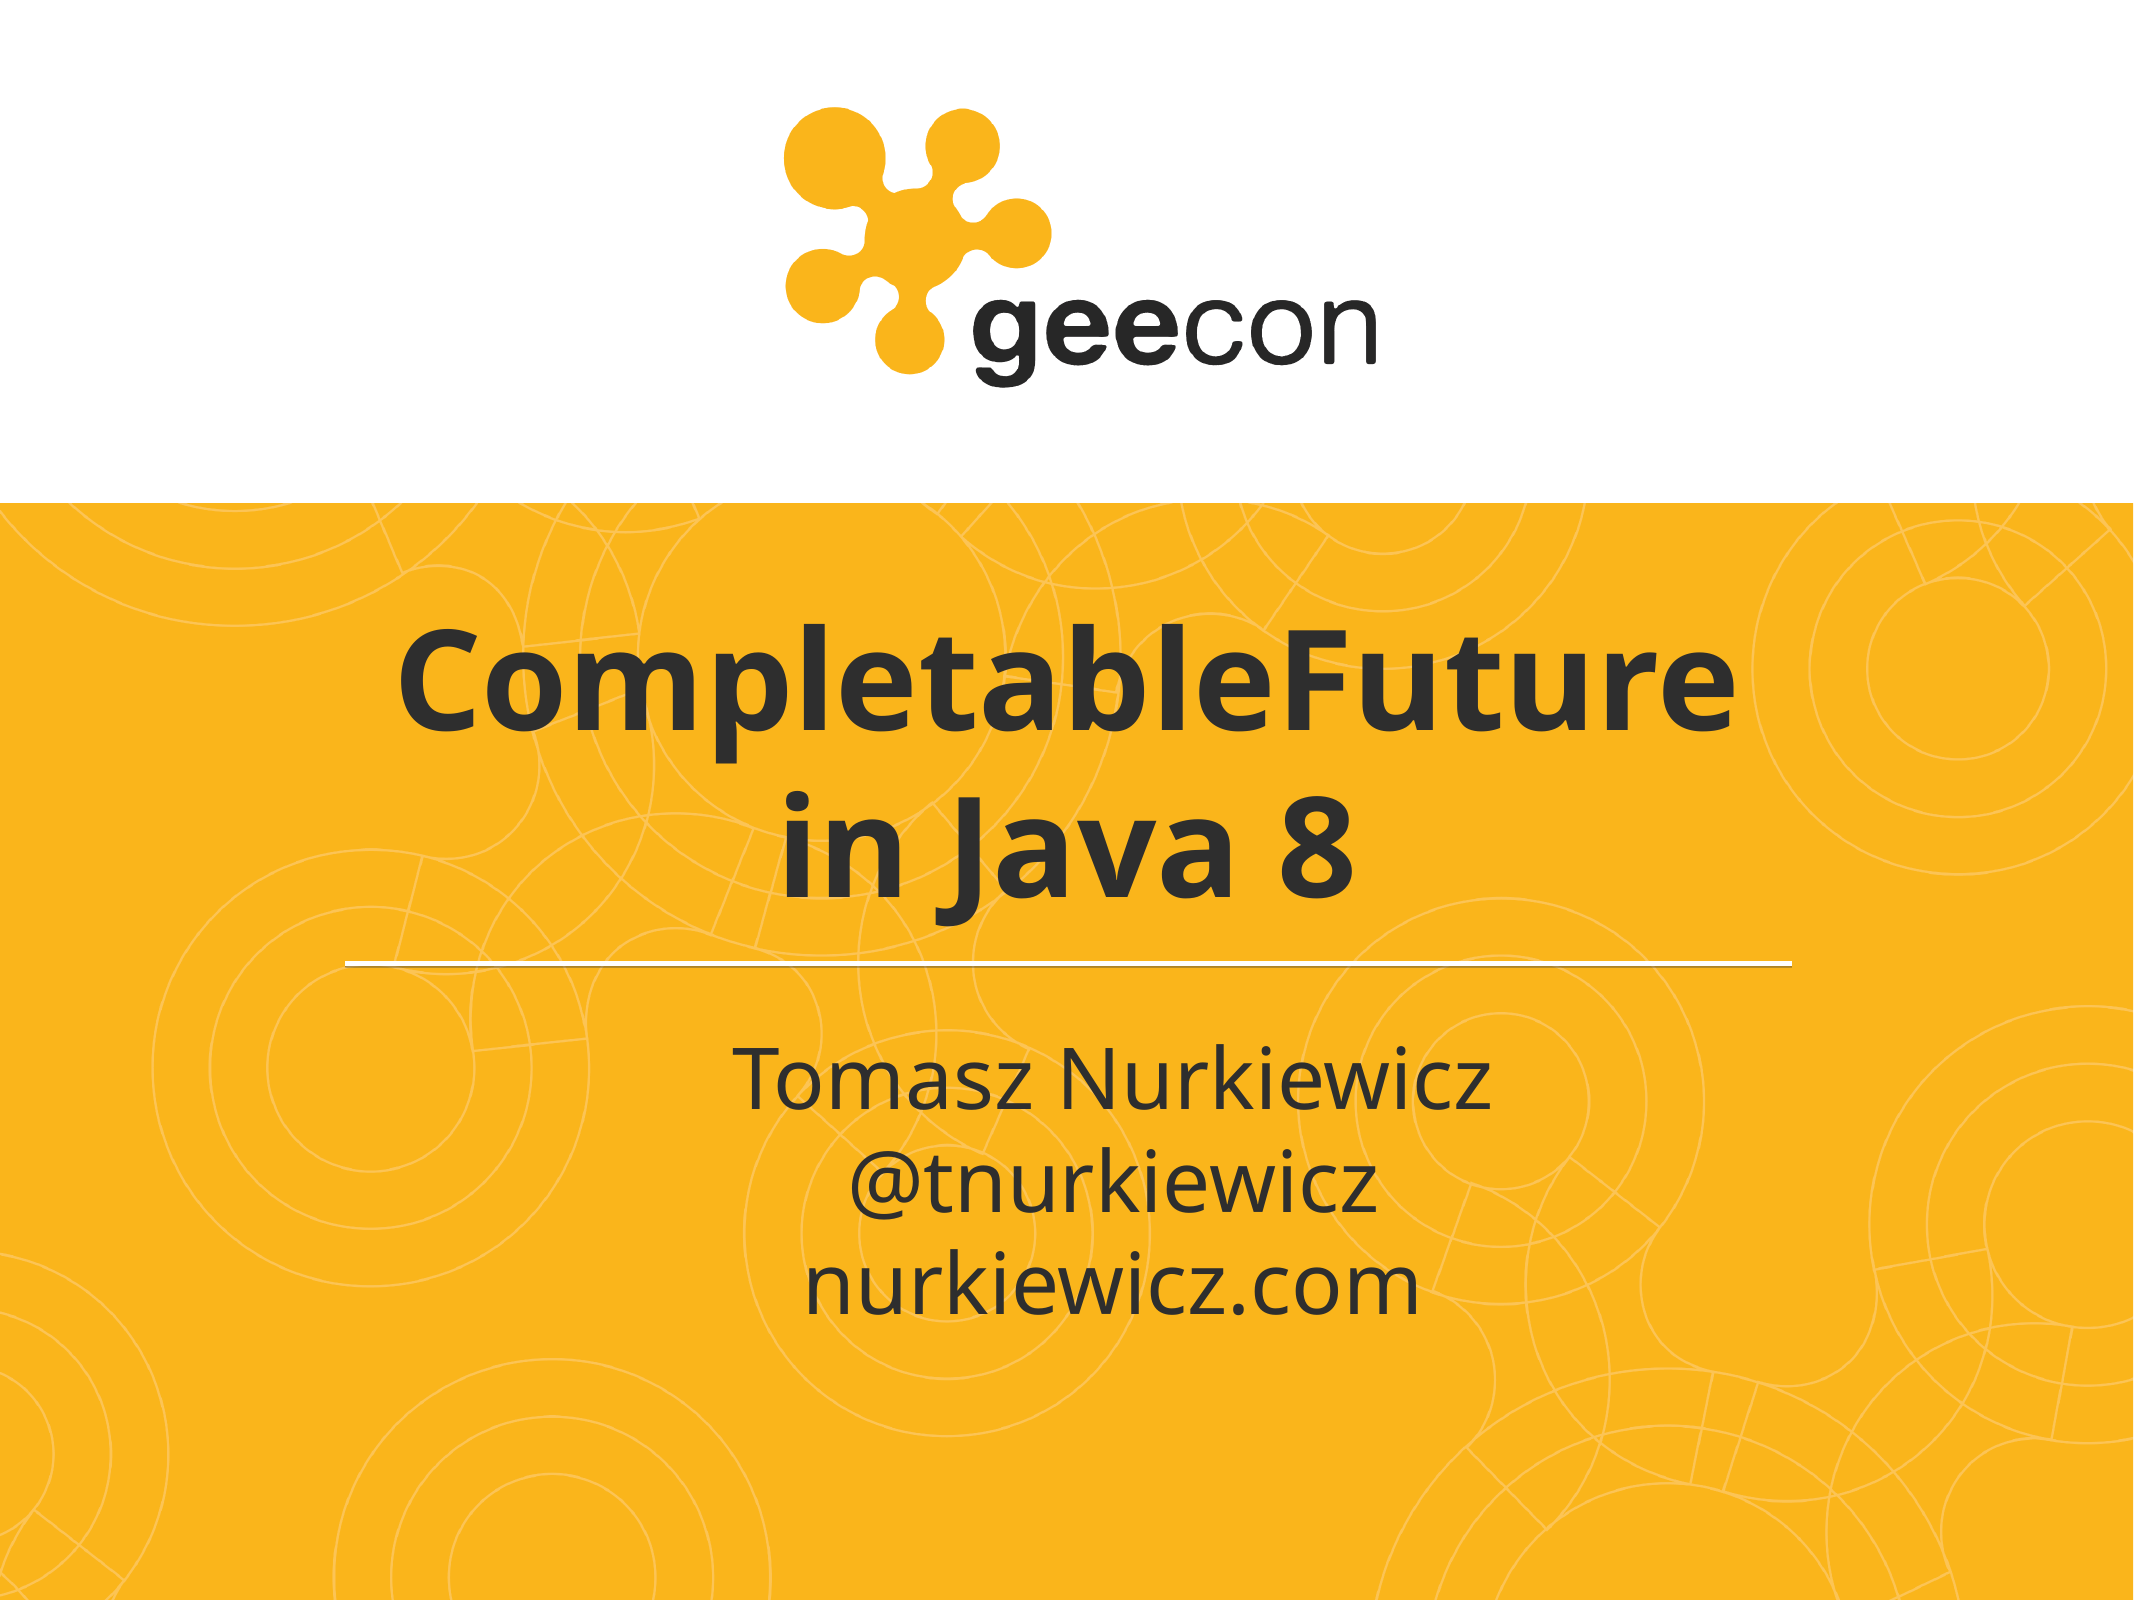

# CompletableFuture in Java 8
Tomasz Nurkiewicz
@tnurkiewicz
nurkiewicz.com